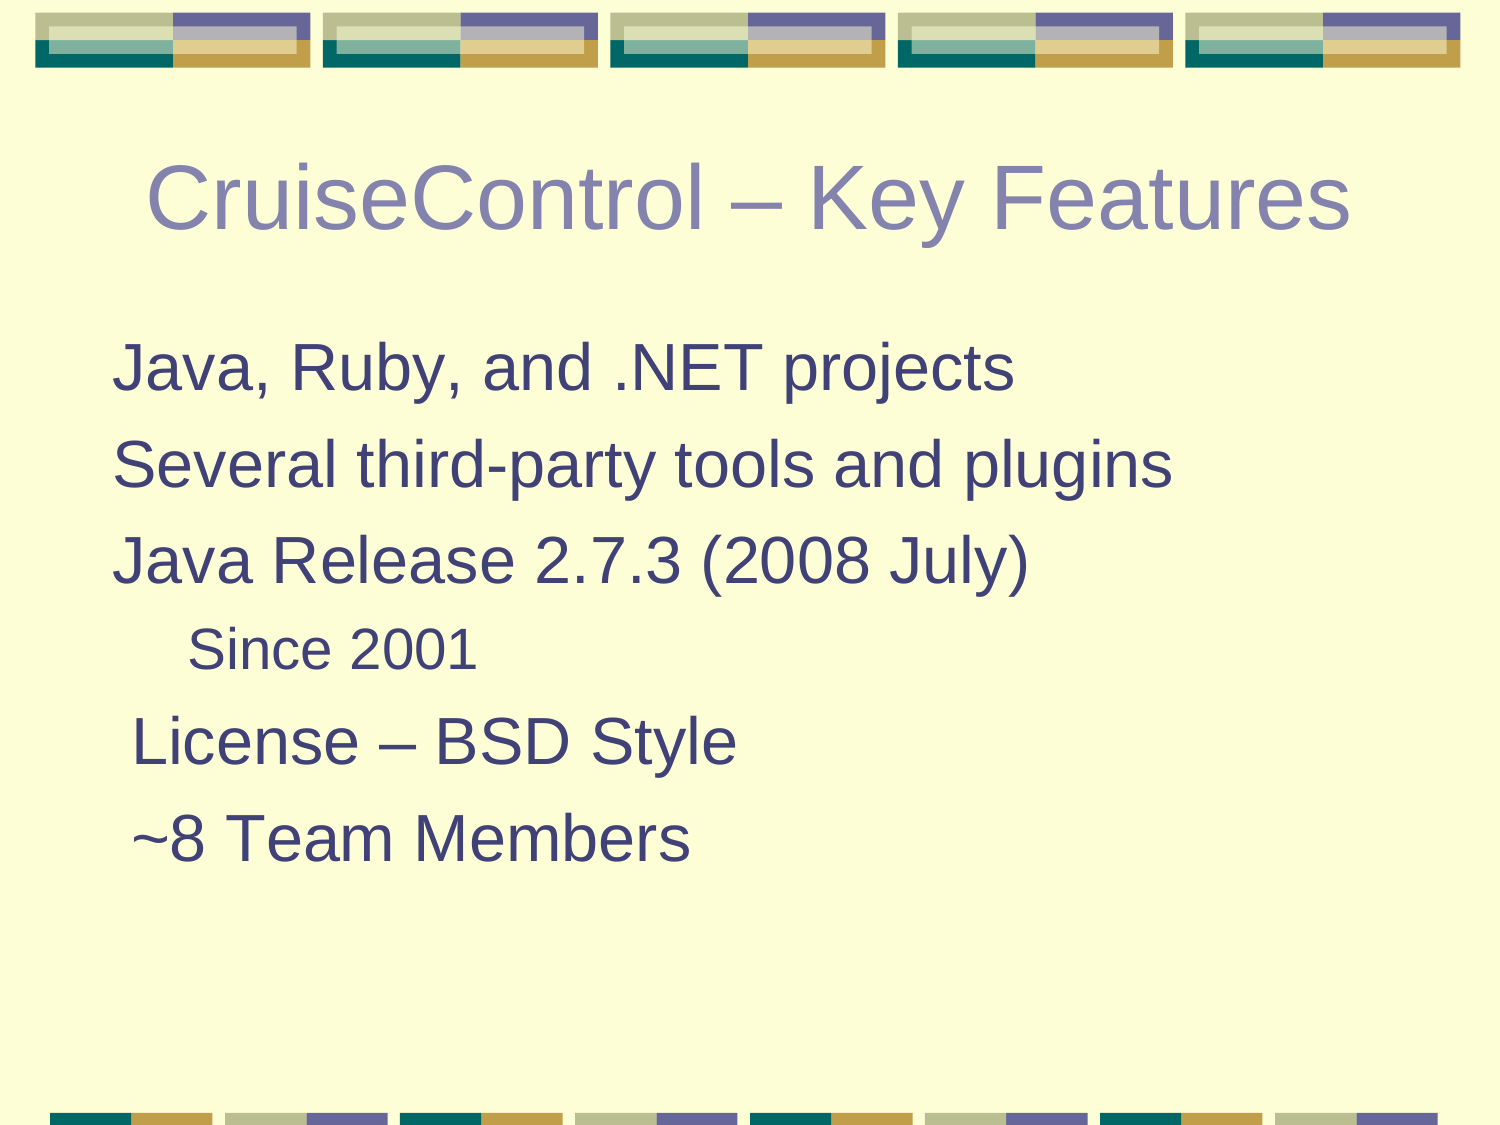

# CruiseControl – Key Features
Java, Ruby, and .NET projects
Several third-party tools and plugins
Java Release 2.7.3 (2008 July)
Since 2001
 License – BSD Style
 ~8 Team Members